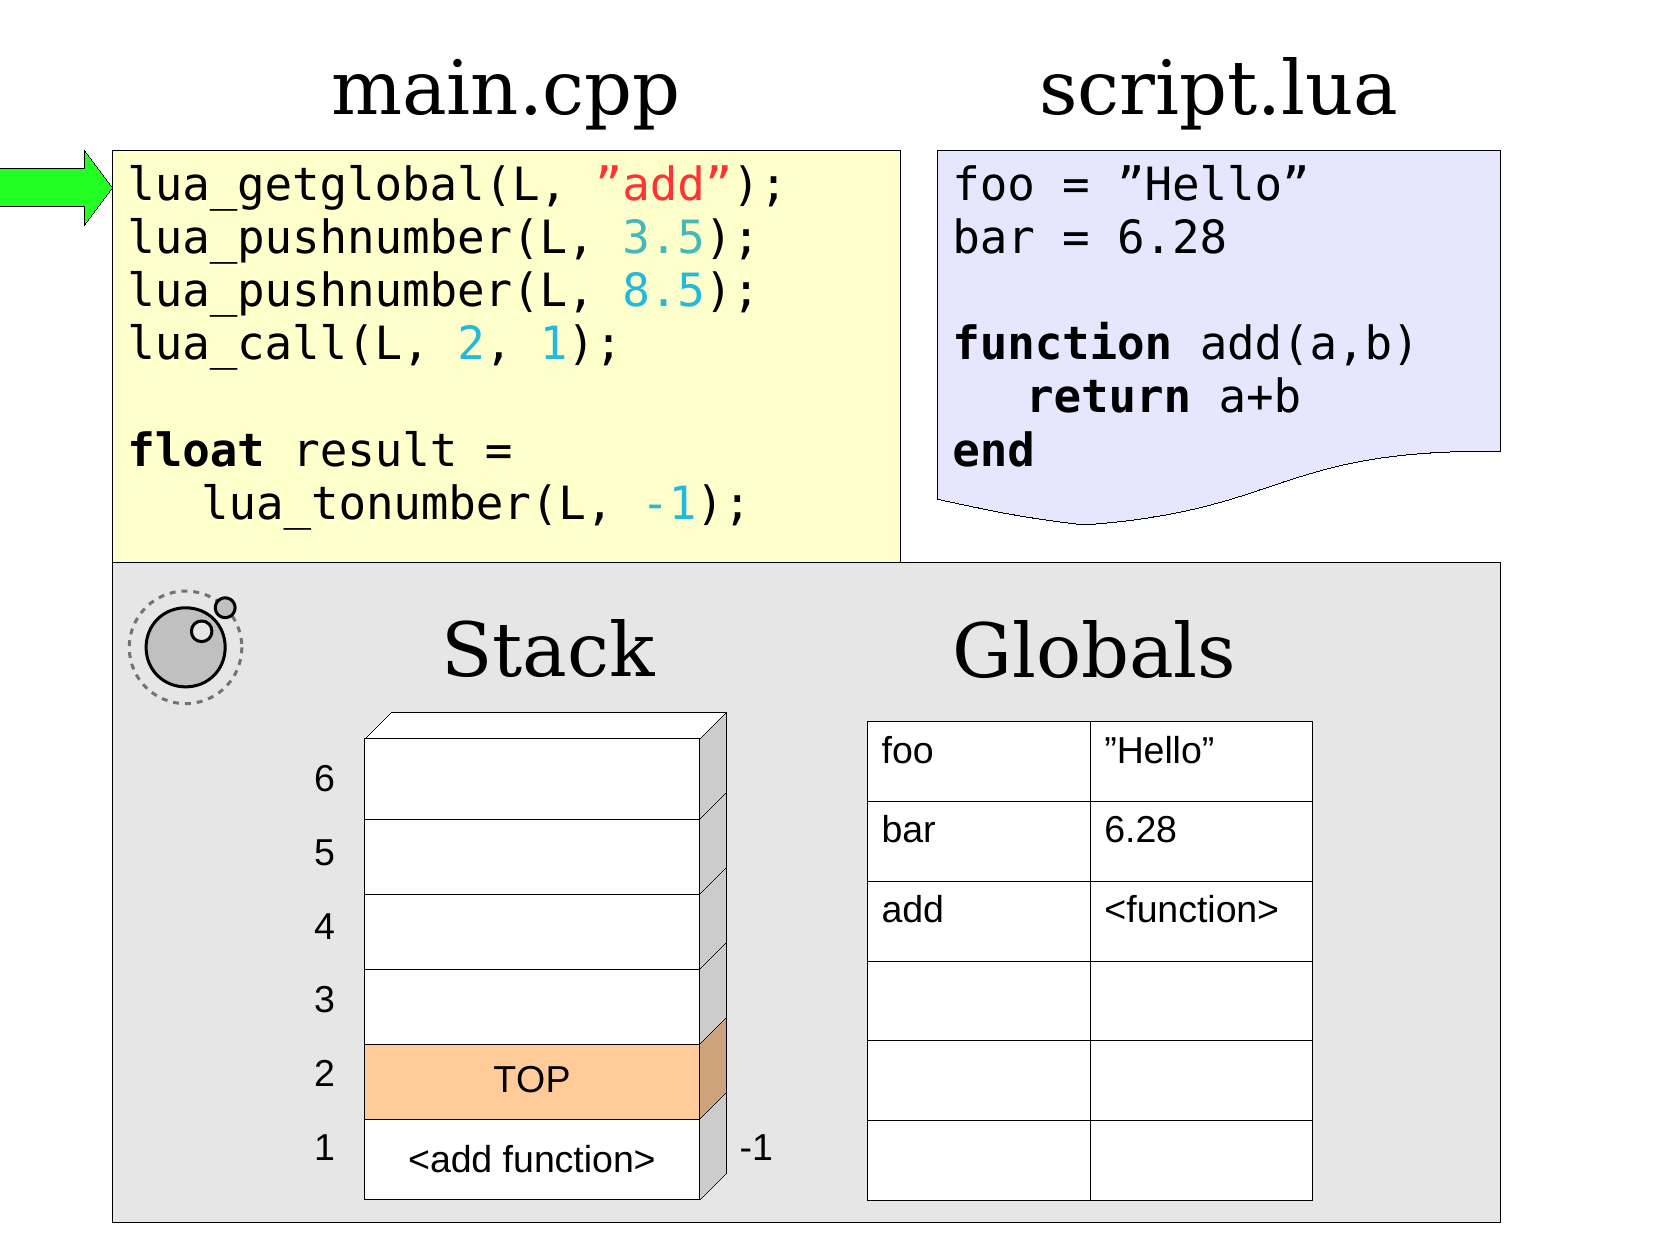

main.cpp
script.lua
lua_getglobal(L, ”add”);
lua_pushnumber(L, 3.5);
lua_pushnumber(L, 8.5);
lua_call(L, 2, 1);
float result =
	lua_tonumber(L, -1);
foo = ”Hello”
bar = 6.28
function add(a,b)
	return a+b
end
Stack
Globals
| foo | ”Hello” |
| --- | --- |
| bar | 6.28 |
| add | <function> |
| | |
| | |
| | |
| 6 | |
| --- | --- |
| 5 | |
| 4 | |
| 3 | |
| 2 | |
| 1 | -1 |
TOP
<add function>